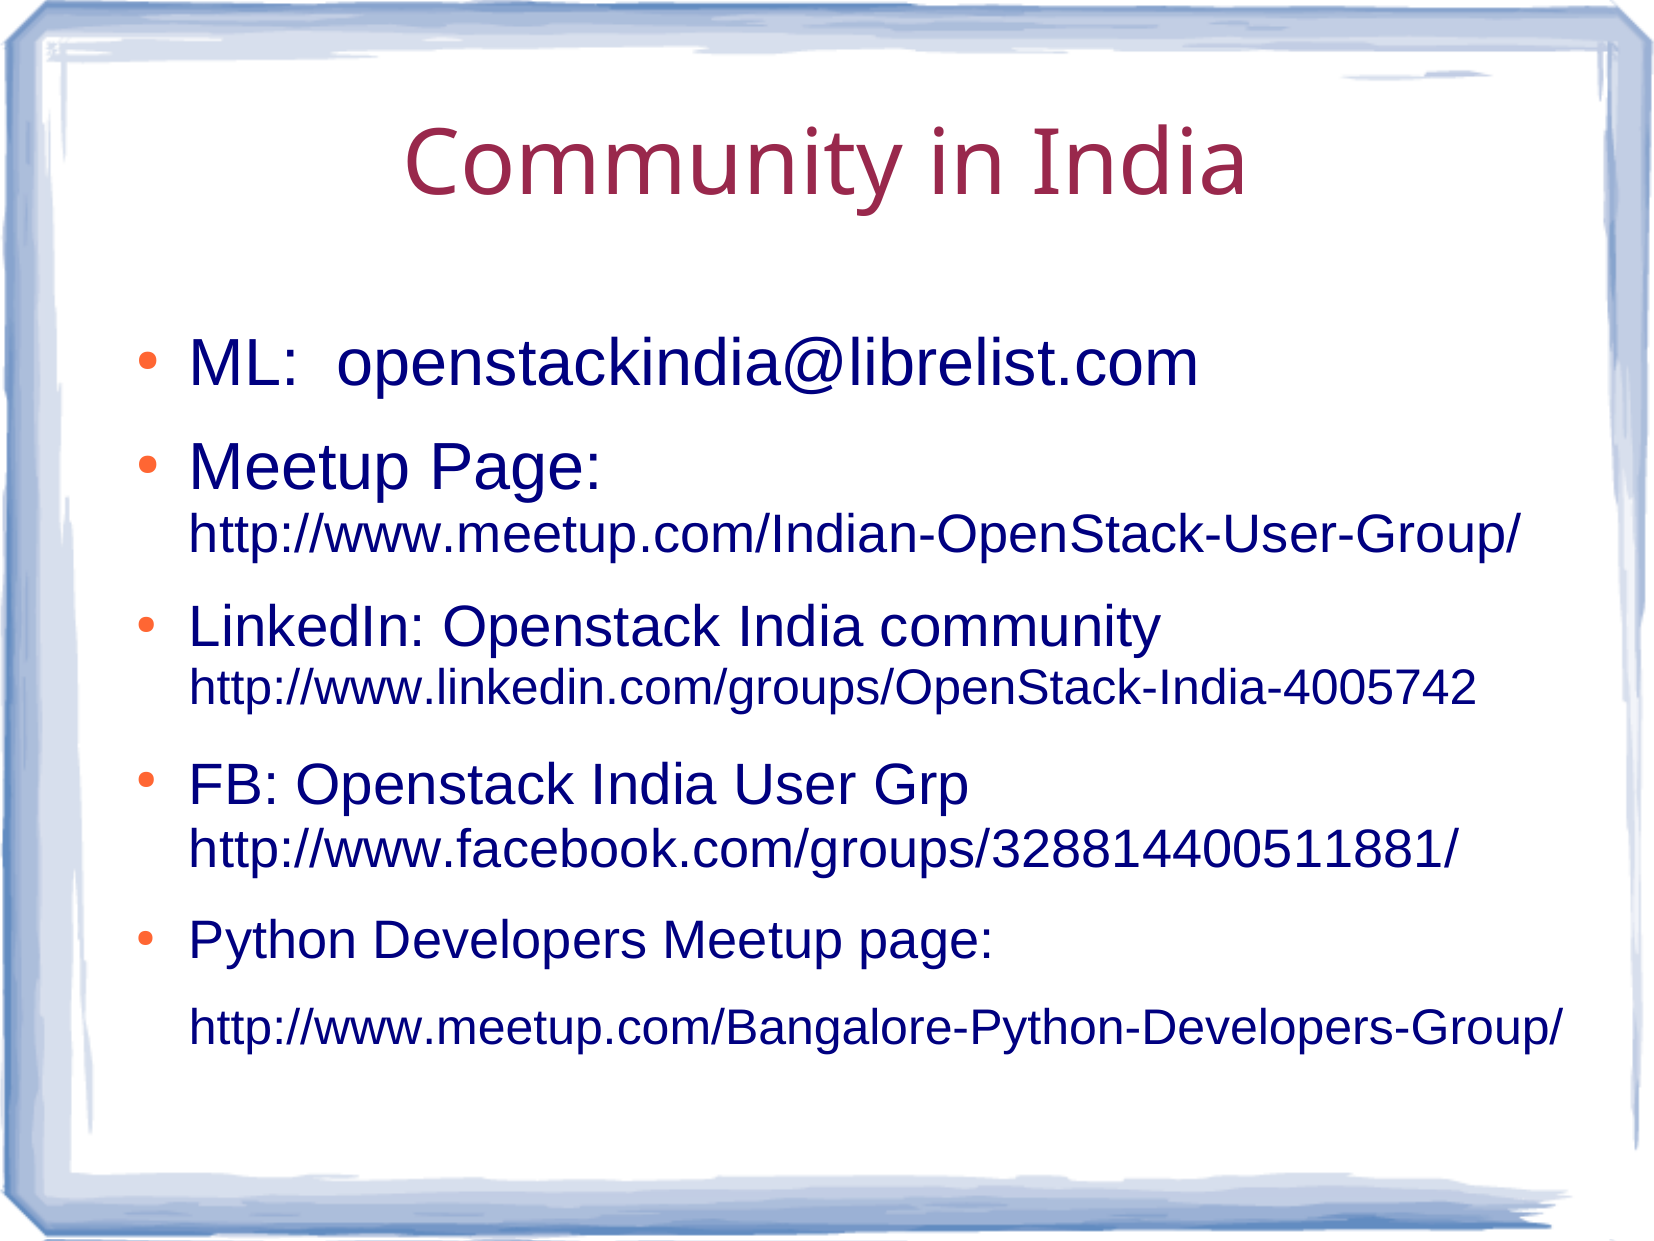

# Community in India
ML: openstackindia@librelist.com
Meetup Page: http://www.meetup.com/Indian-OpenStack-User-Group/
LinkedIn: Openstack India community http://www.linkedin.com/groups/OpenStack-India-4005742
FB: Openstack India User Grp http://www.facebook.com/groups/328814400511881/
Python Developers Meetup page:
http://www.meetup.com/Bangalore-Python-Developers-Group/